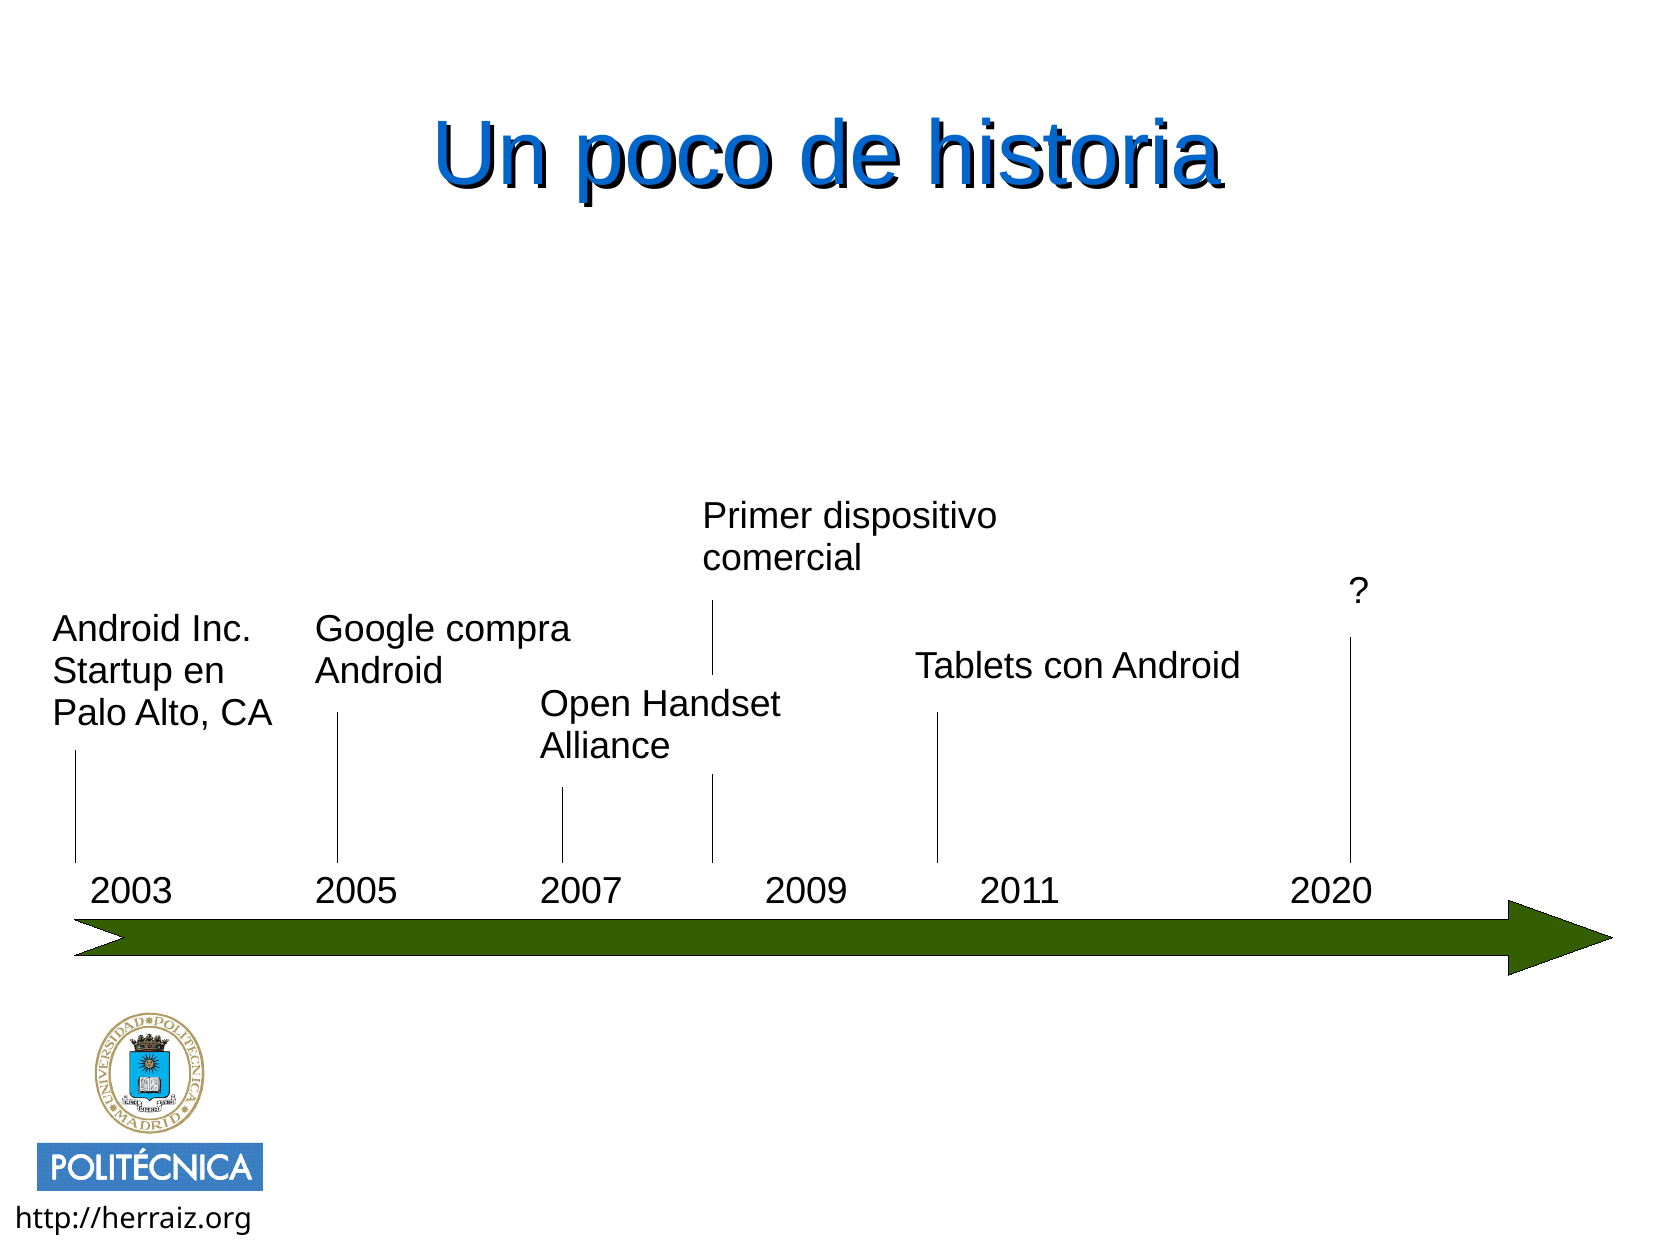

# Un poco de historia
Primer dispositivo
comercial
 ?
Android Inc.
Startup en
Palo Alto, CA
Google compra
Android
Tablets con Android
Open Handset
Alliance
2003
2005
2007
2009
2011
2020